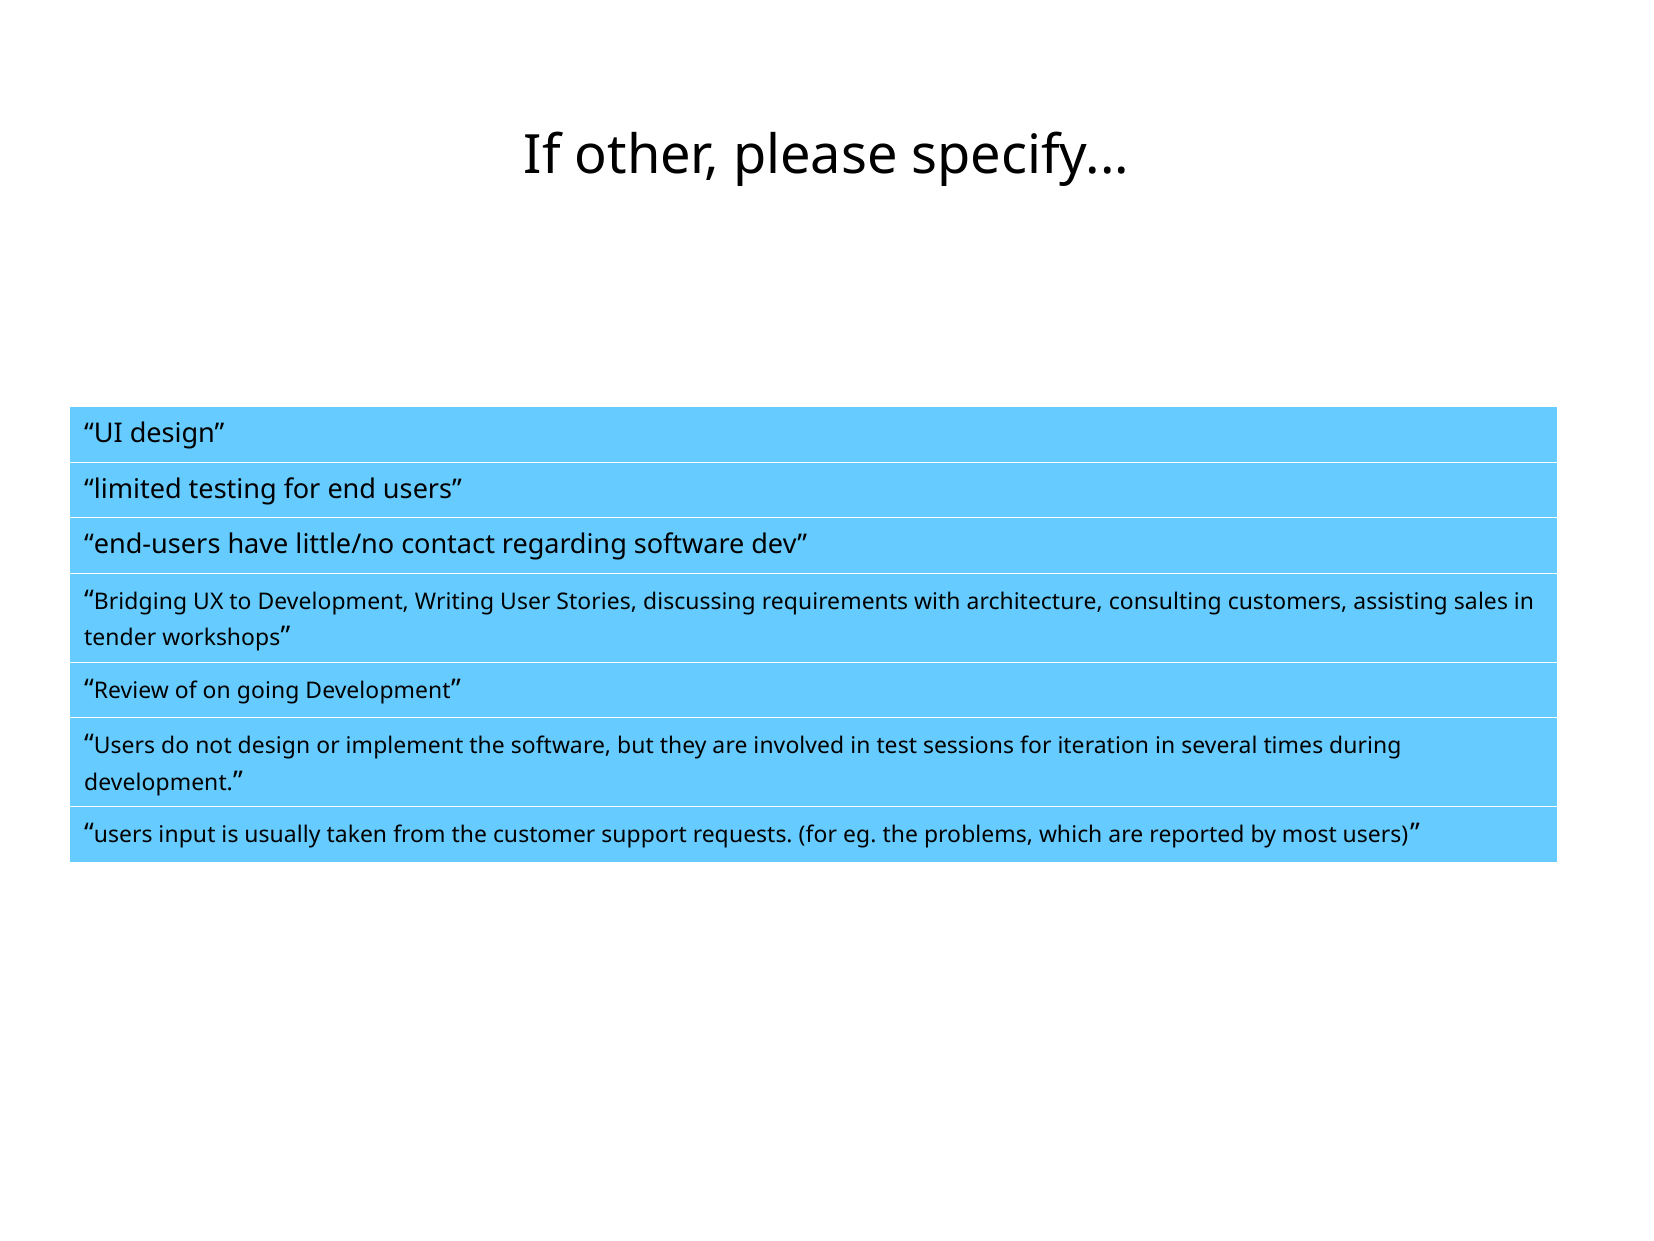

# If other, please specify...
| |
| --- |
| “UI design” |
| “limited testing for end users” |
| “end-users have little/no contact regarding software dev” |
| “Bridging UX to Development, Writing User Stories, discussing requirements with architecture, consulting customers, assisting sales in tender workshops” |
| “Review of on going Development” |
| “Users do not design or implement the software, but they are involved in test sessions for iteration in several times during development.” |
| “users input is usually taken from the customer support requests. (for eg. the problems, which are reported by most users)” |